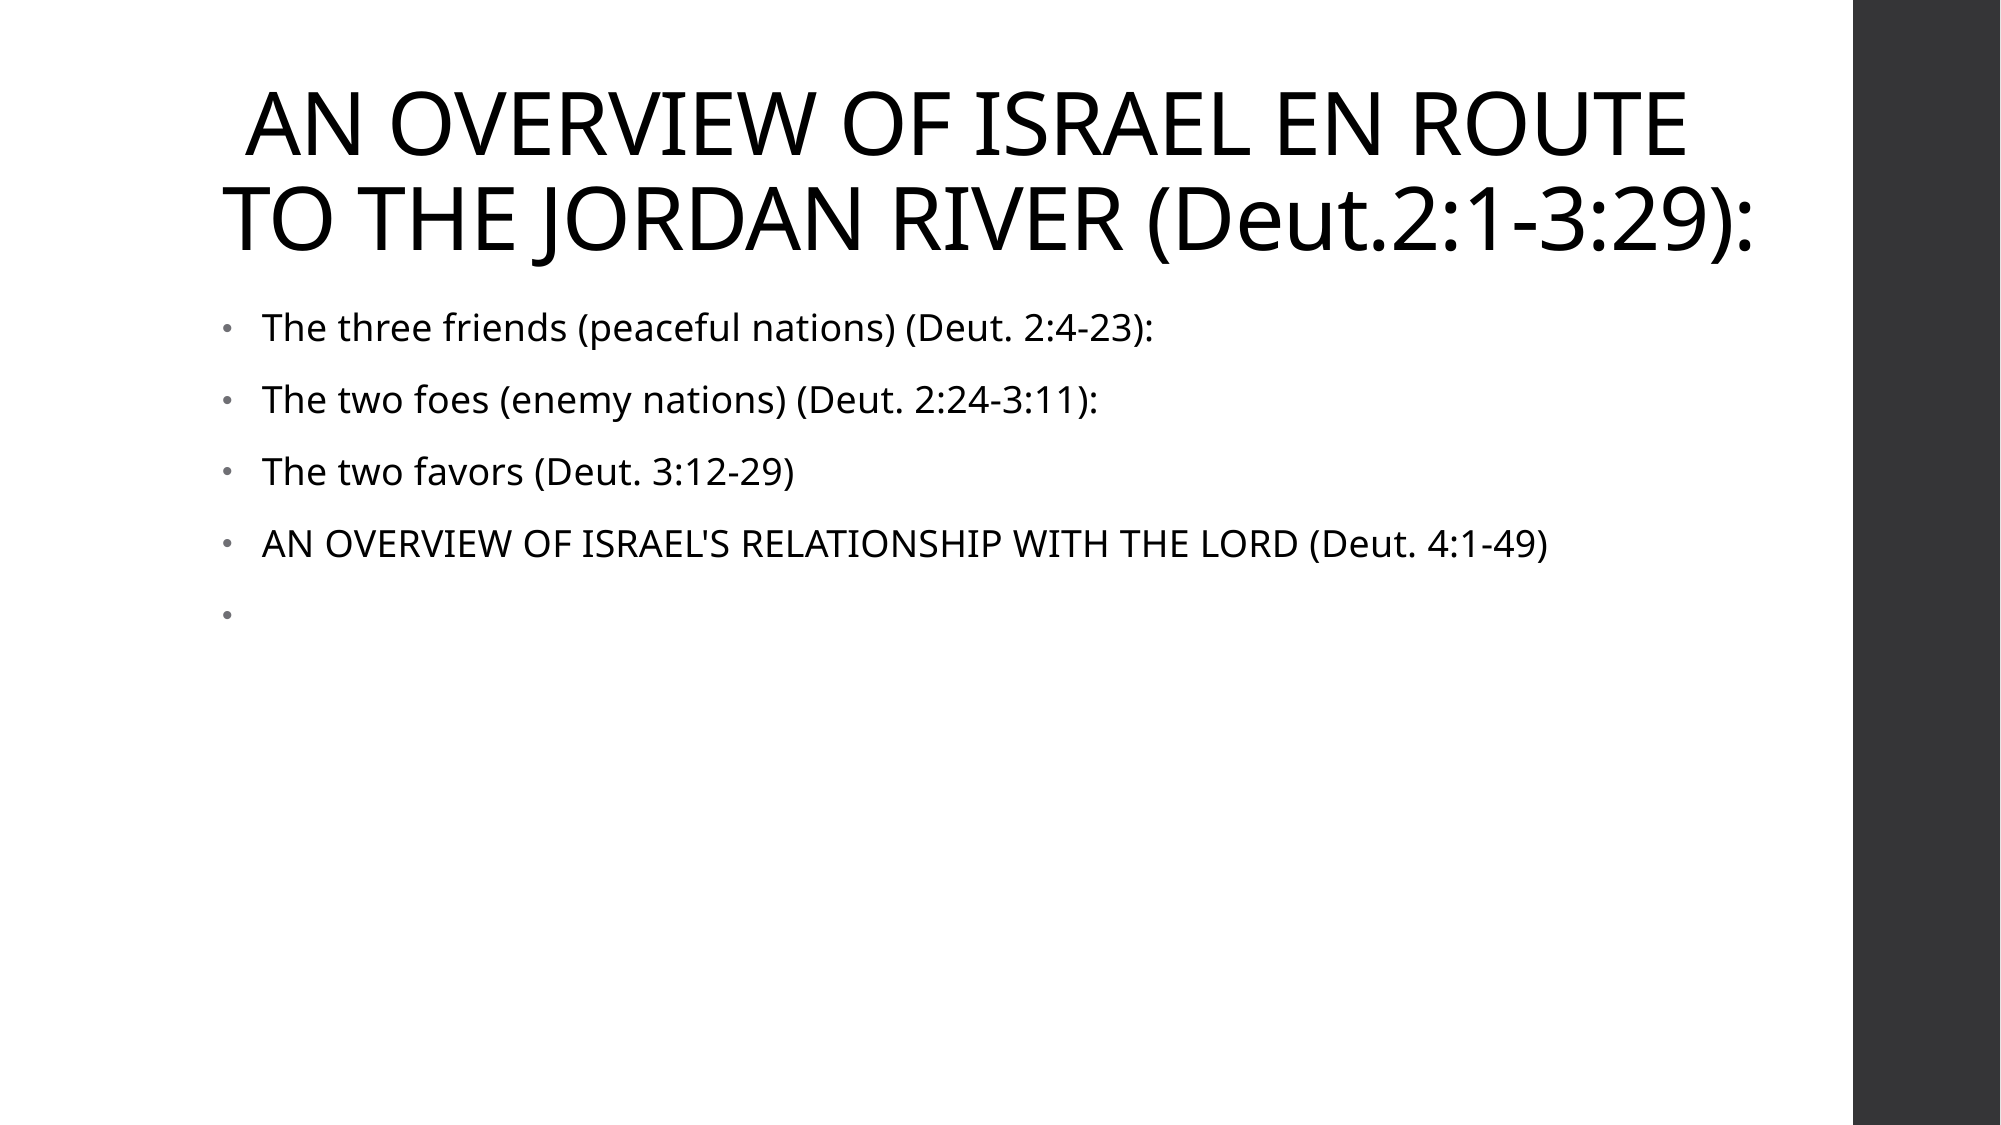

# AN OVERVIEW OF ISRAEL EN ROUTE TO THE JORDAN RIVER (Deut.2:1-3:29):
 The three friends (peaceful nations) (Deut. 2:4-23):
 The two foes (enemy nations) (Deut. 2:24-3:11):
 The two favors (Deut. 3:12-29)
 AN OVERVIEW OF ISRAEL'S RELATIONSHIP WITH THE LORD (Deut. 4:1-49)